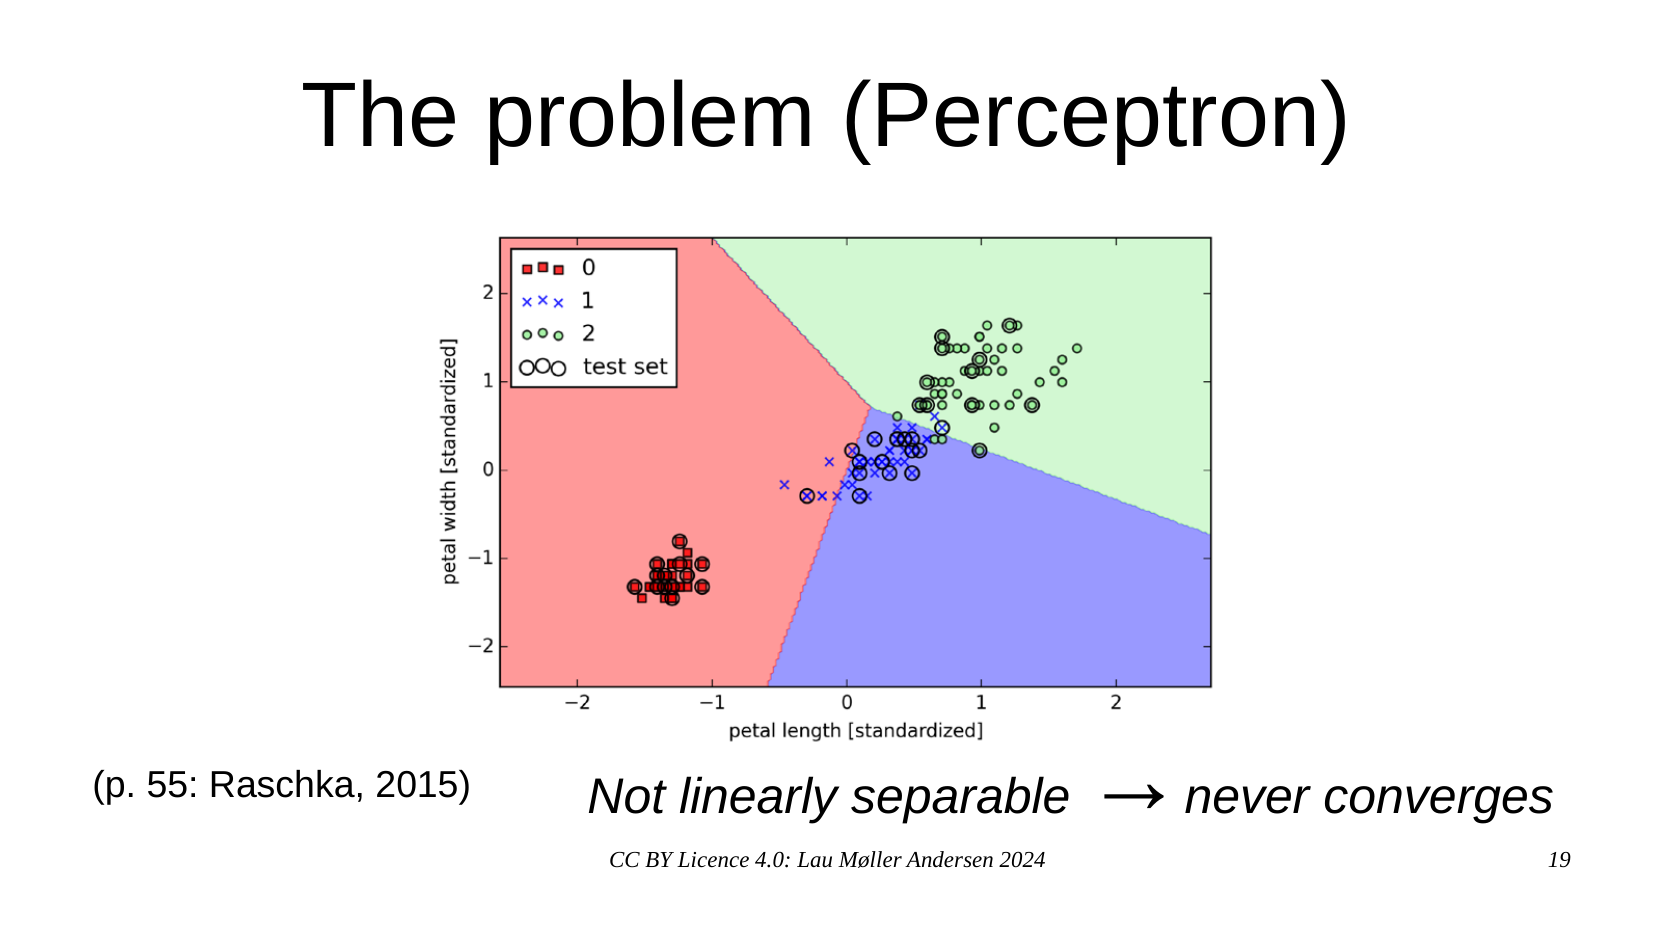

# The problem (Perceptron)
Not linearly separable →never converges
(p. 55: Raschka, 2015)
CC BY Licence 4.0: Lau Møller Andersen 2024
19